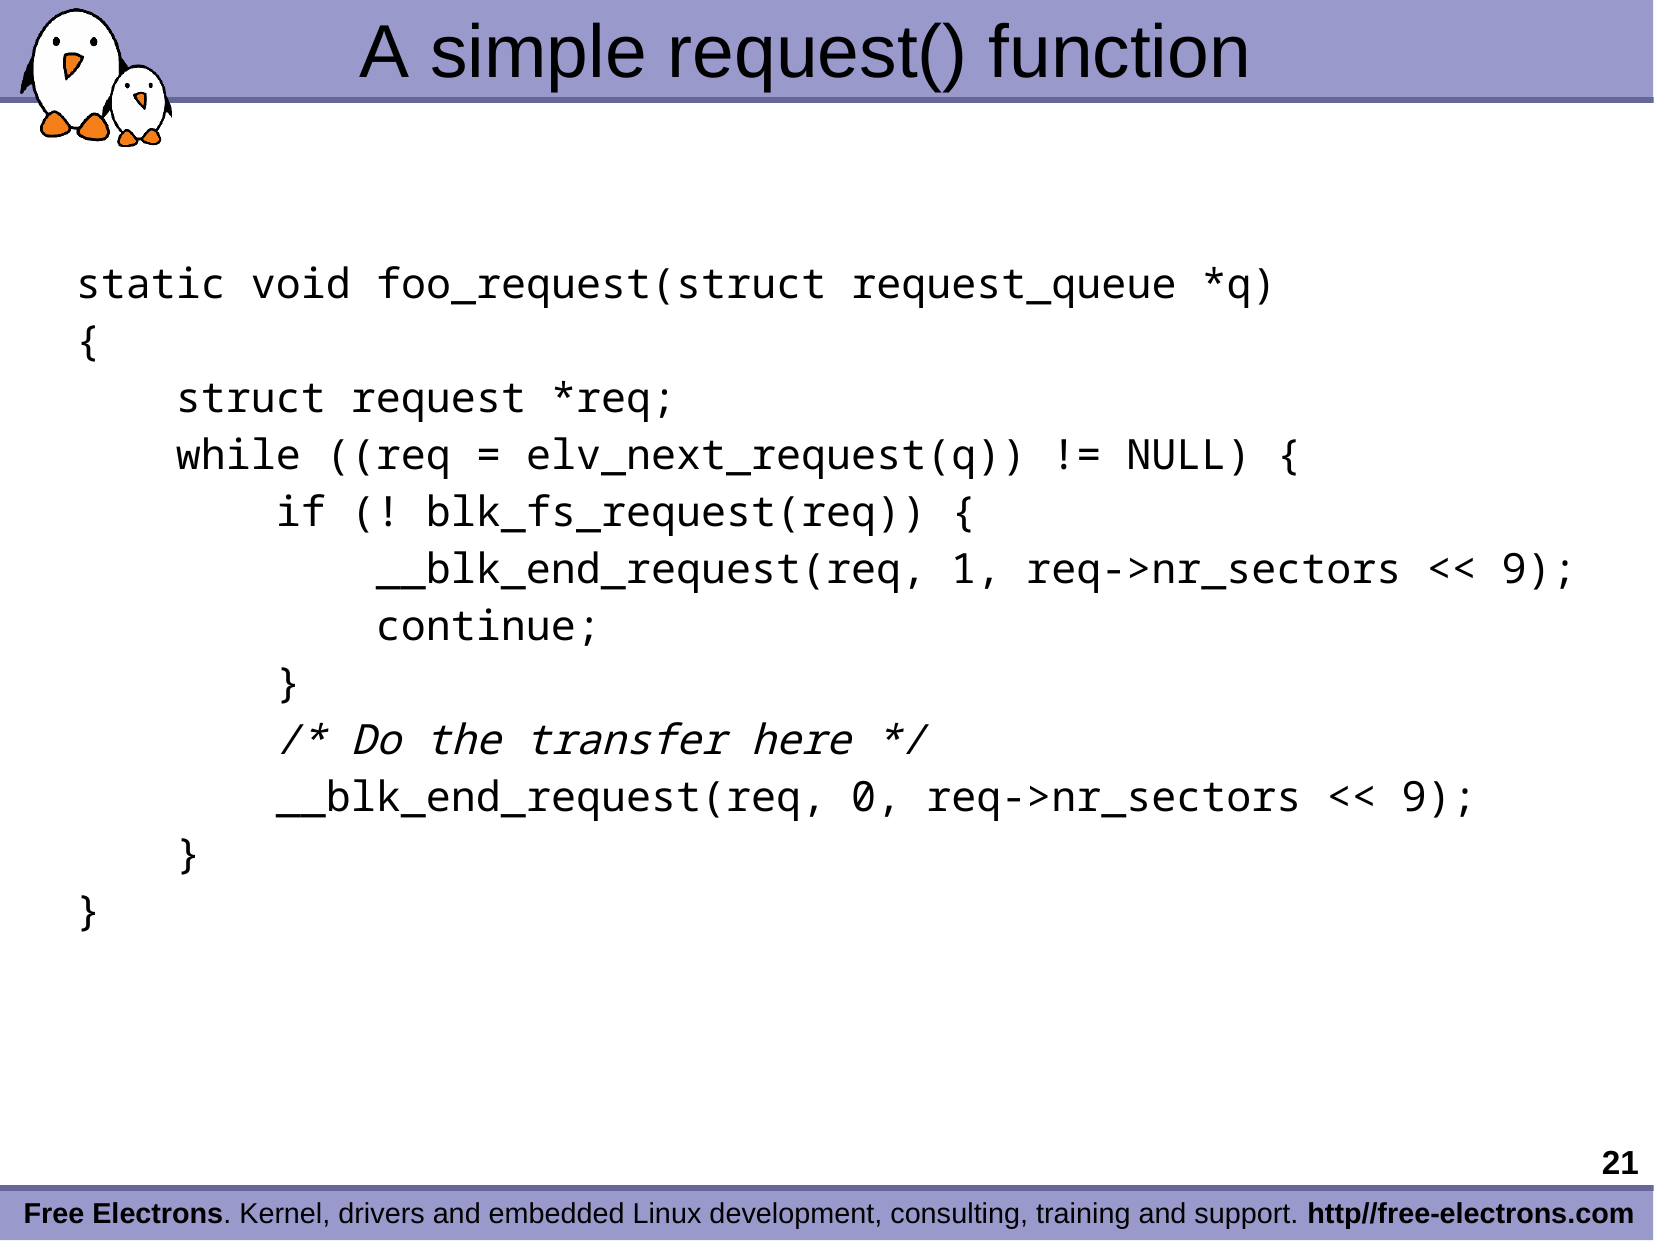

# A simple request() function
static void foo_request(struct request_queue *q)
{
 struct request *req;
 while ((req = elv_next_request(q)) != NULL) {
 if (! blk_fs_request(req)) {
 __blk_end_request(req, 1, req->nr_sectors << 9);
 continue;
 }
 /* Do the transfer here */
 __blk_end_request(req, 0, req->nr_sectors << 9);
 }
}